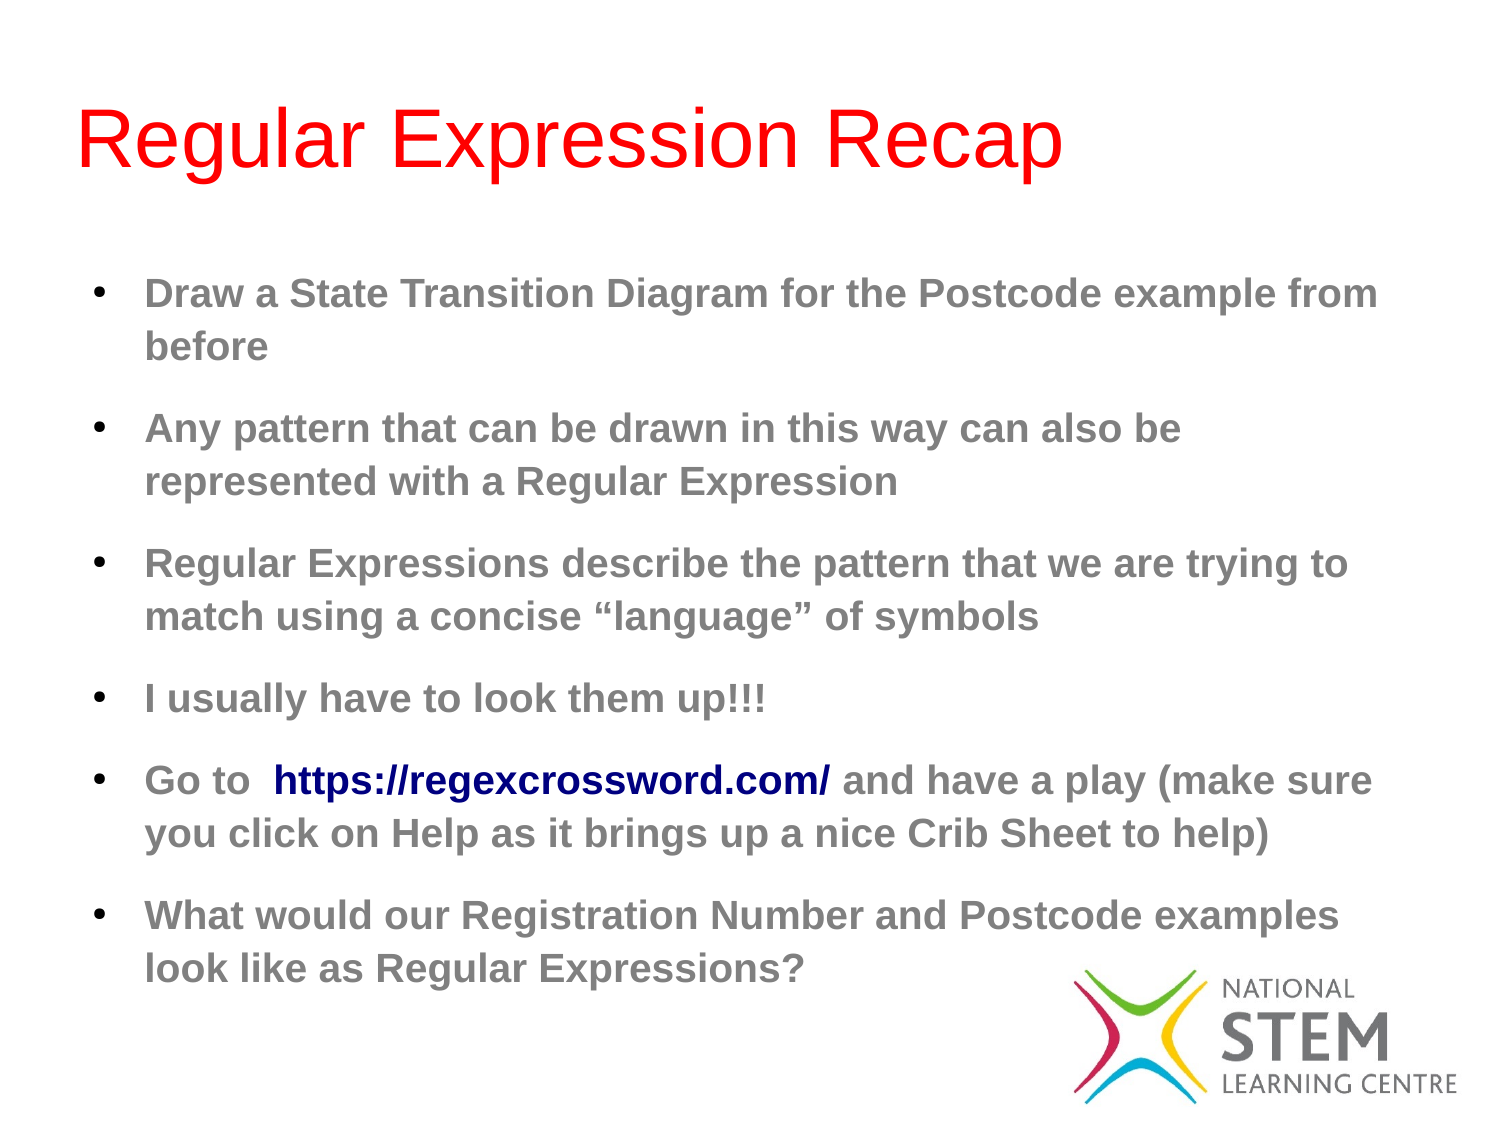

# Regular Expression Recap
Draw a State Transition Diagram for the Postcode example from before
Any pattern that can be drawn in this way can also be represented with a Regular Expression
Regular Expressions describe the pattern that we are trying to match using a concise “language” of symbols
I usually have to look them up!!!
Go to https://regexcrossword.com/ and have a play (make sure you click on Help as it brings up a nice Crib Sheet to help)
What would our Registration Number and Postcode examples look like as Regular Expressions?